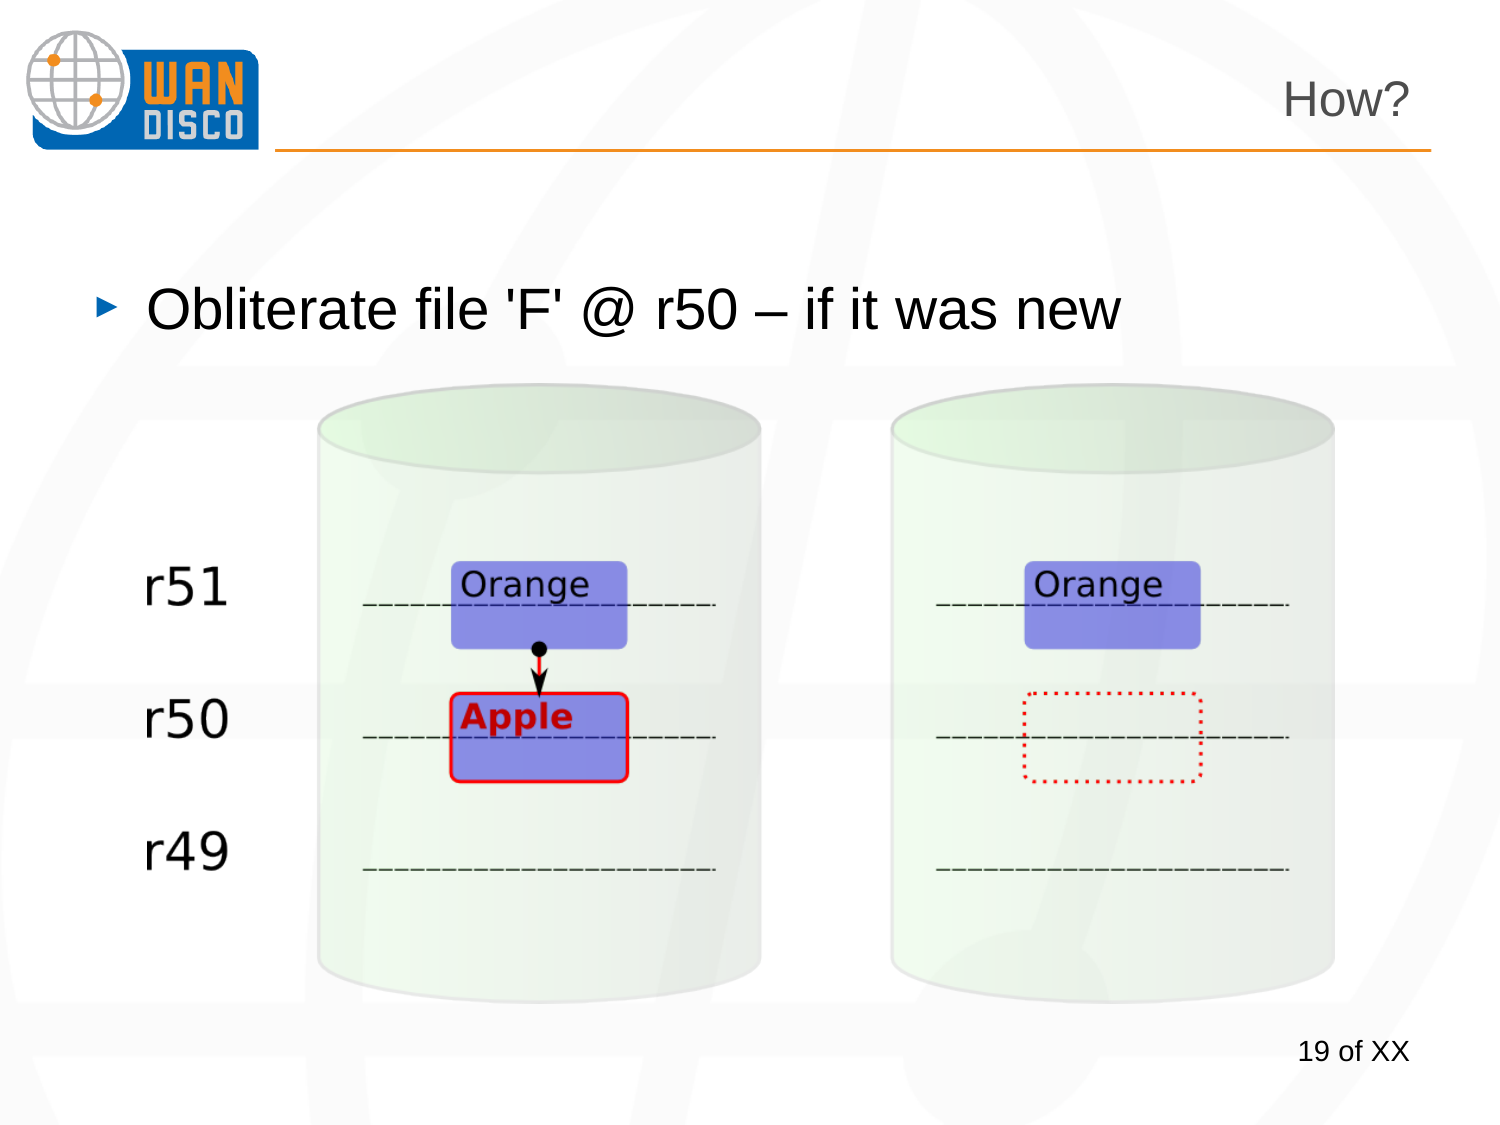

# How?
Obliterate file 'F' @ r50 – if it was new
19